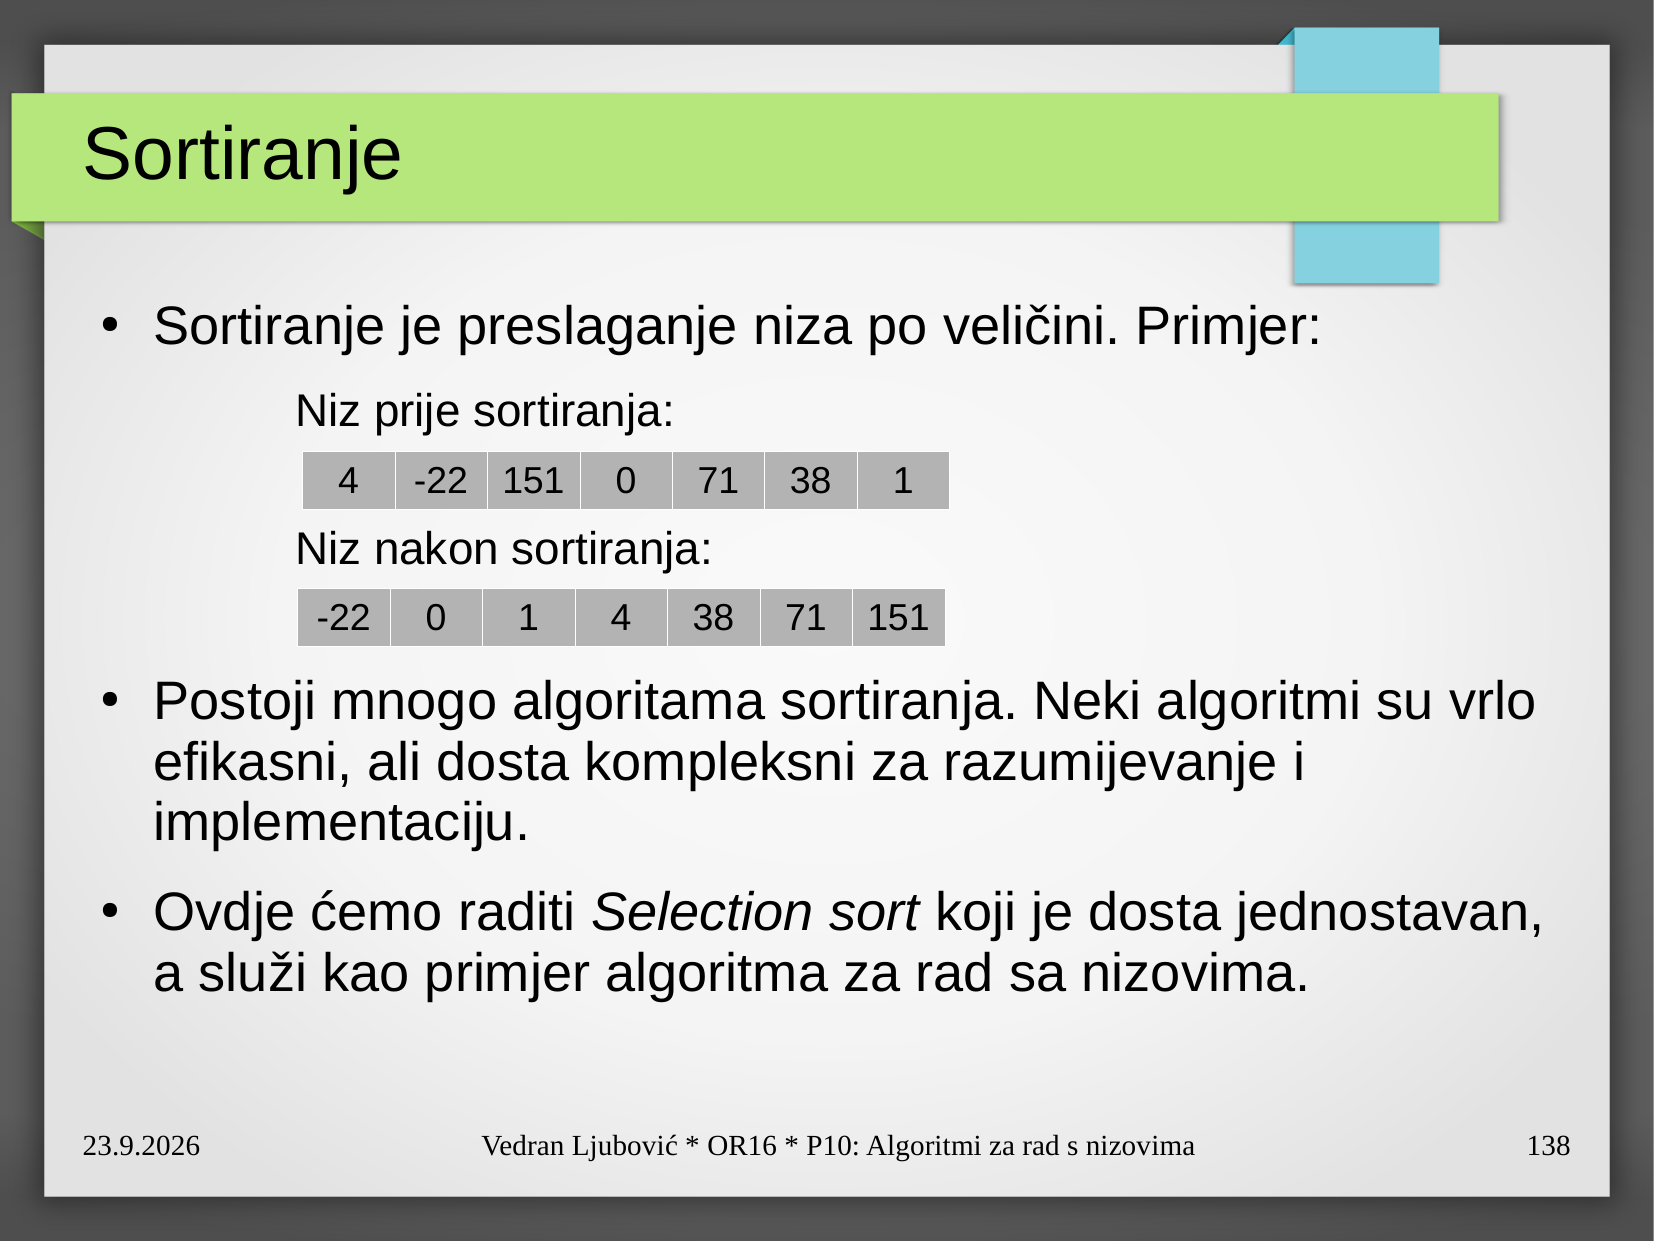

# Sortiranje
Sortiranje je preslaganje niza po veličini. Primjer:
Niz prije sortiranja:
Niz nakon sortiranja:
Postoji mnogo algoritama sortiranja. Neki algoritmi su vrlo efikasni, ali dosta kompleksni za razumijevanje i implementaciju.
Ovdje ćemo raditi Selection sort koji je dosta jednostavan, a služi kao primjer algoritma za rad sa nizovima.
| 4 | -22 | 151 | 0 | 71 | 38 | 1 |
| --- | --- | --- | --- | --- | --- | --- |
| -22 | 0 | 1 | 4 | 38 | 71 | 151 |
| --- | --- | --- | --- | --- | --- | --- |
Vedran Ljubović * OR16 * P10: Algoritmi za rad s nizovima
138